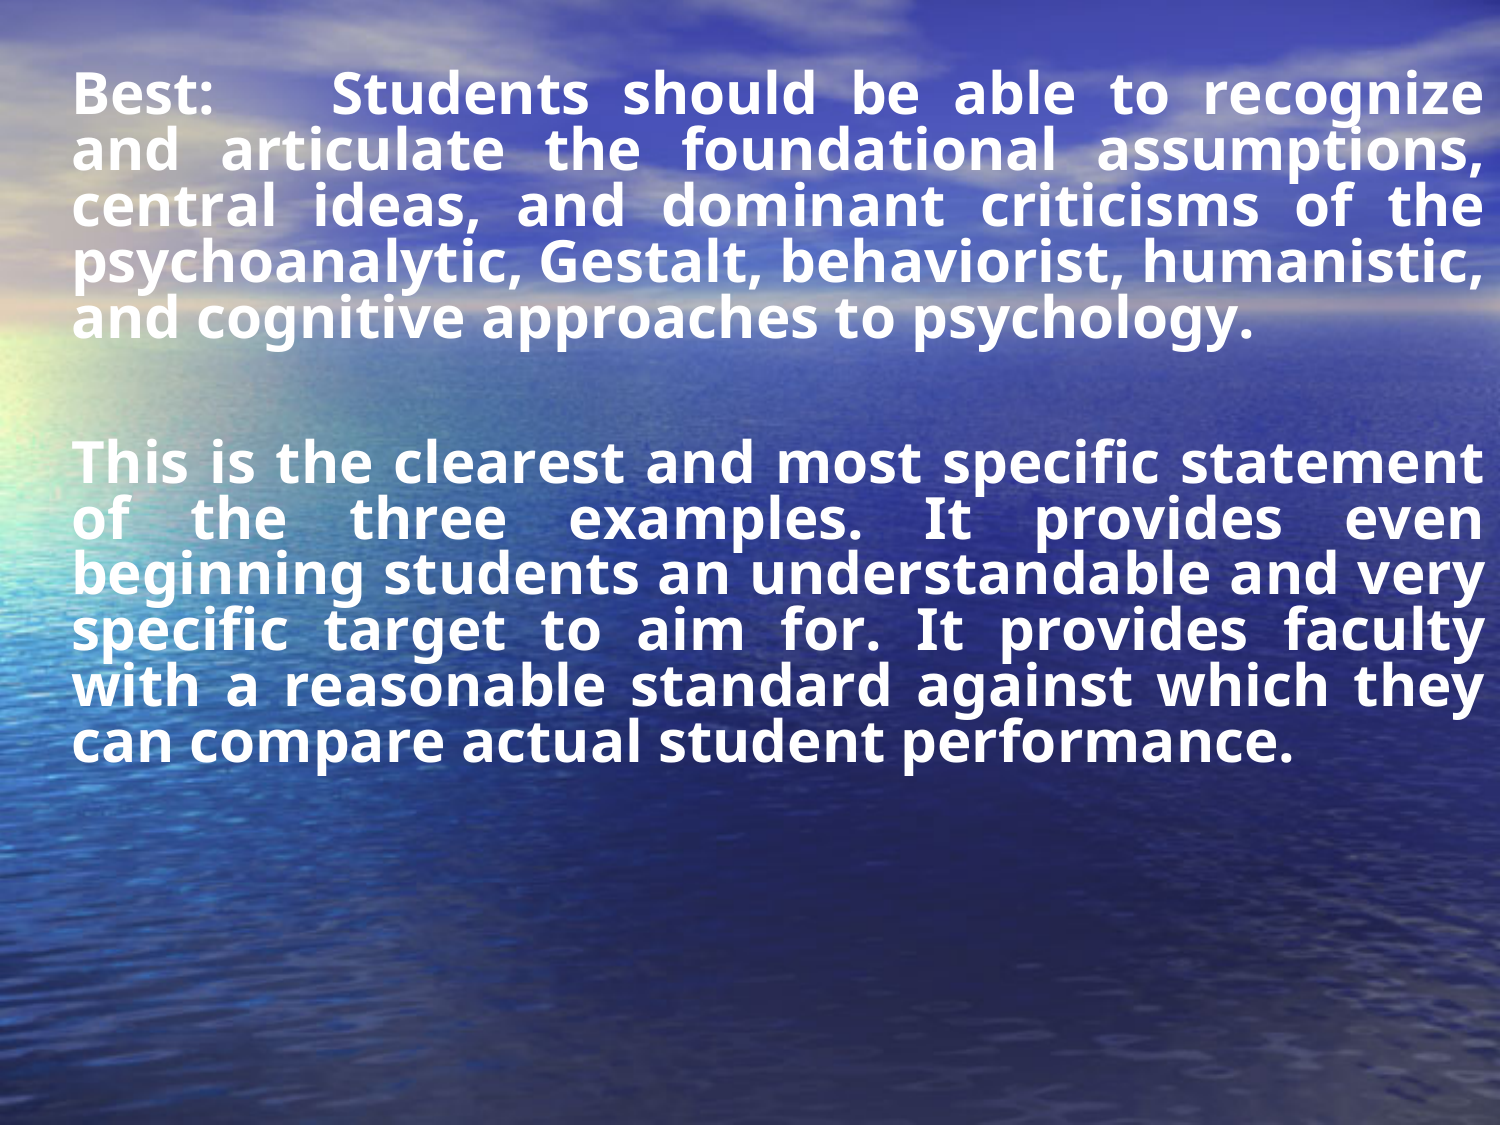

# Best: 	Students should be able to recognize and articulate the foundational assumptions, central ideas, and dominant criticisms of the psychoanalytic, Gestalt, behaviorist, humanistic, and cognitive approaches to psychology.
	This is the clearest and most specific statement of the three examples. It provides even beginning students an understandable and very specific target to aim for. It provides faculty with a reasonable standard against which they can compare actual student performance.